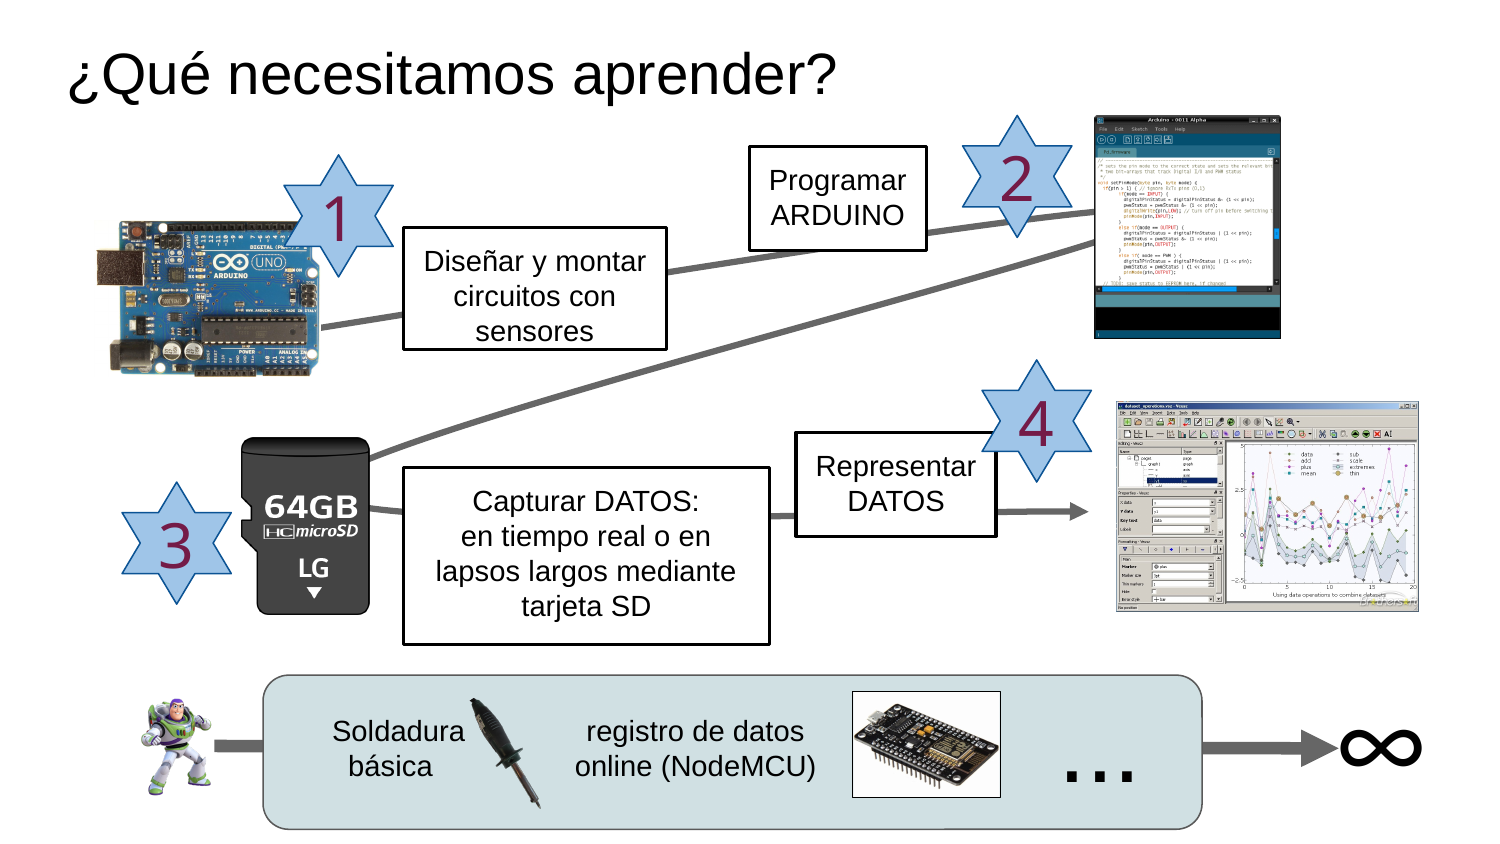

¿Qué necesitamos aprender?
2
Programar ARDUINO
1
Diseñar y montar circuitos con sensores
4
Representar DATOS
Capturar DATOS:
en tiempo real o en lapsos largos mediante tarjeta SD
3
...
Soldadura básica
registro de datos online (NodeMCU)